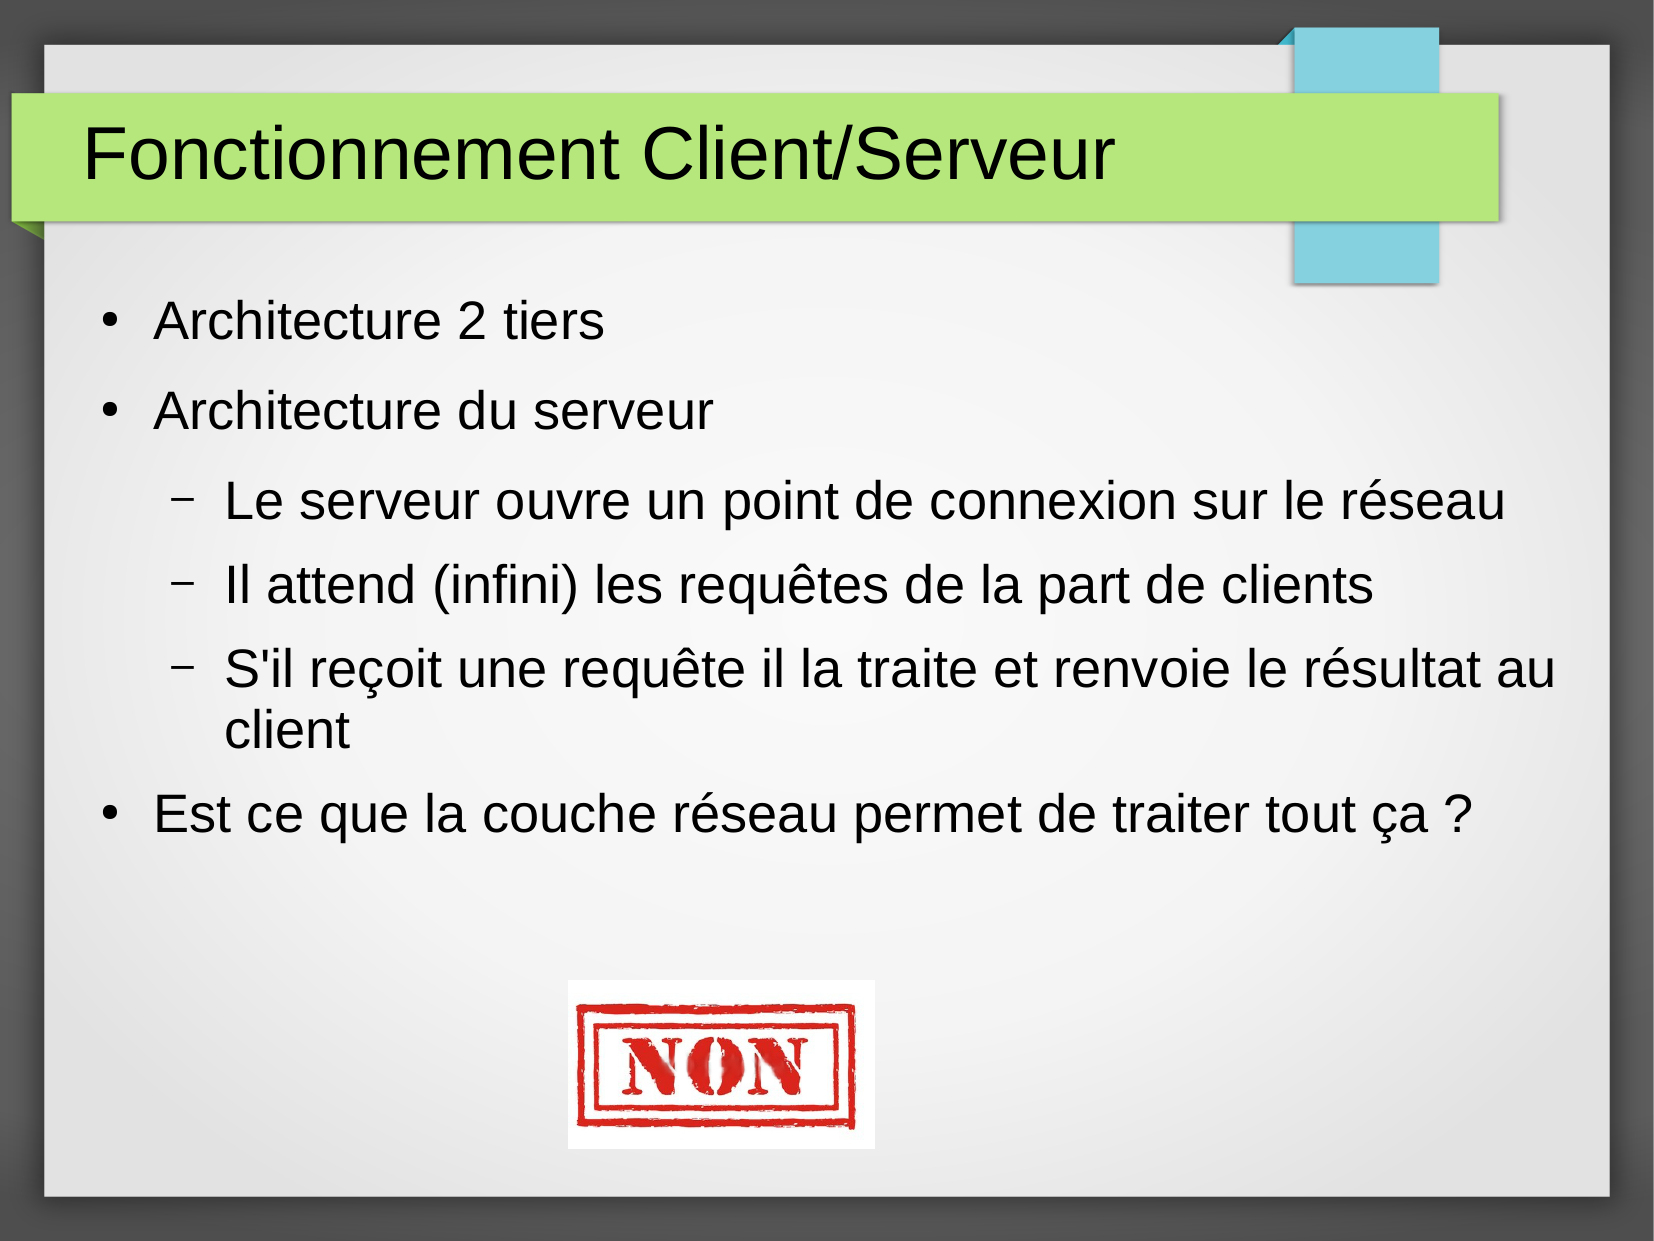

# Fonctionnement Client/Serveur
Architecture 2 tiers
Architecture du serveur
Le serveur ouvre un point de connexion sur le réseau
Il attend (infini) les requêtes de la part de clients
S'il reçoit une requête il la traite et renvoie le résultat au client
Est ce que la couche réseau permet de traiter tout ça ?